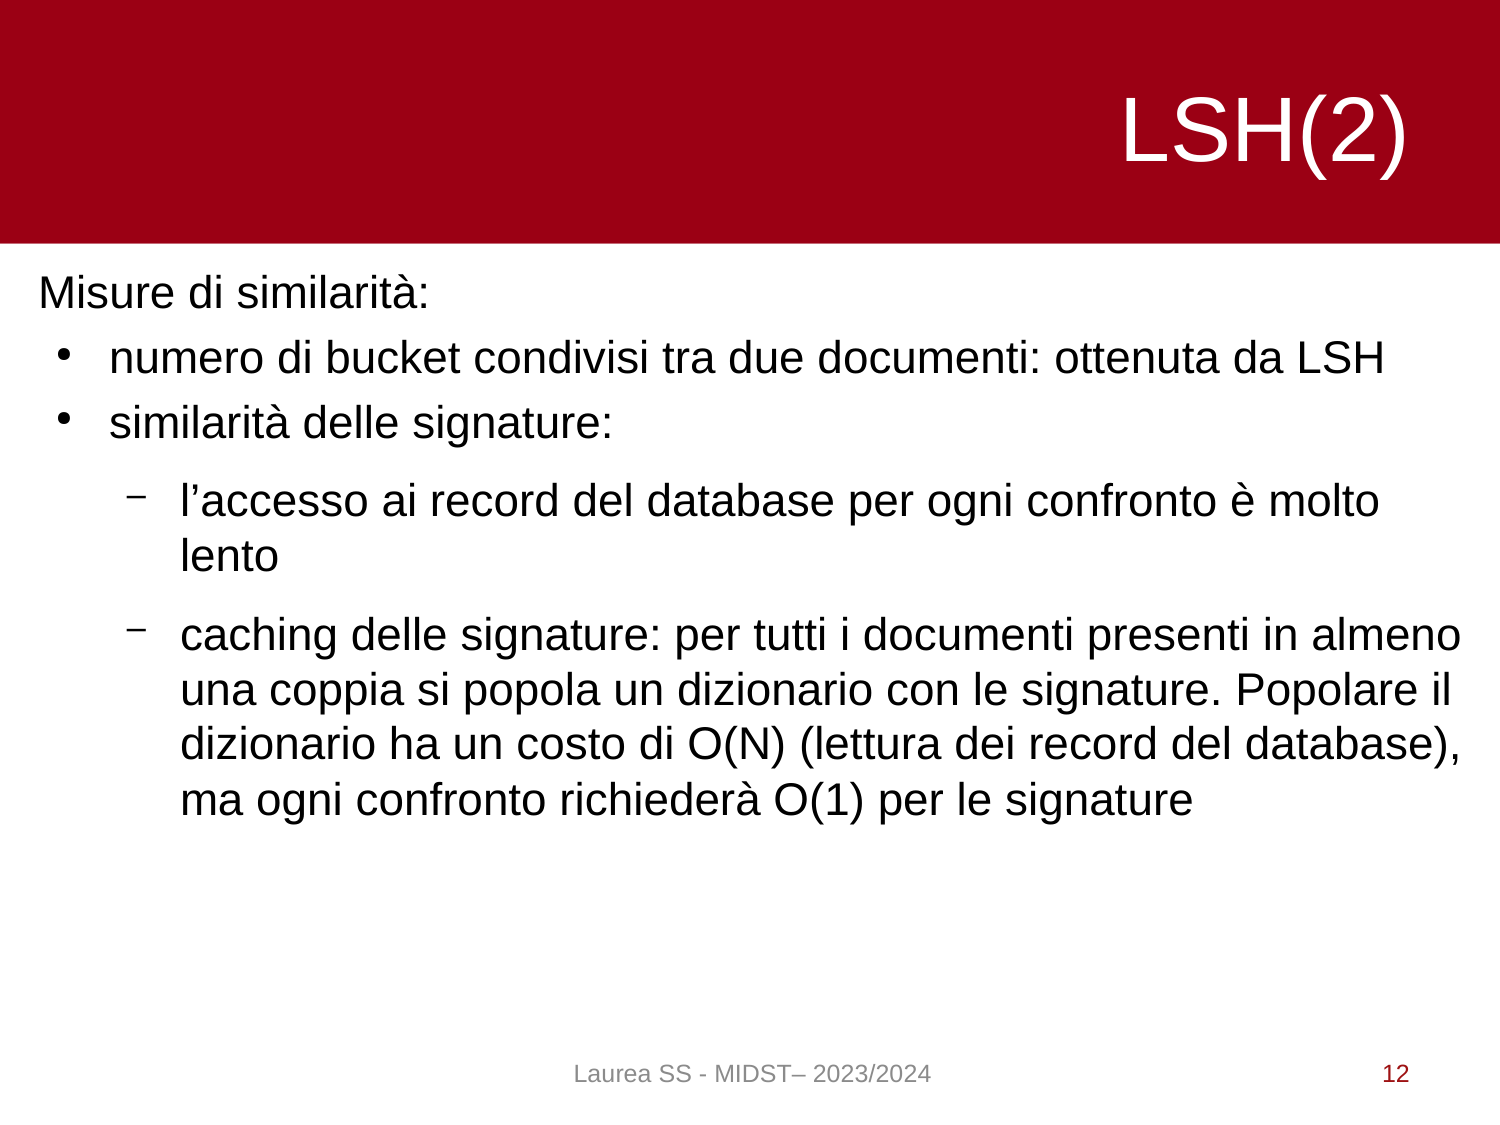

# LSH(2)
Misure di similarità:
numero di bucket condivisi tra due documenti: ottenuta da LSH
similarità delle signature:
l’accesso ai record del database per ogni confronto è molto lento
caching delle signature: per tutti i documenti presenti in almeno una coppia si popola un dizionario con le signature. Popolare il dizionario ha un costo di O(N) (lettura dei record del database), ma ogni confronto richiederà O(1) per le signature
Laurea SS - MIDST– 2023/2024
12